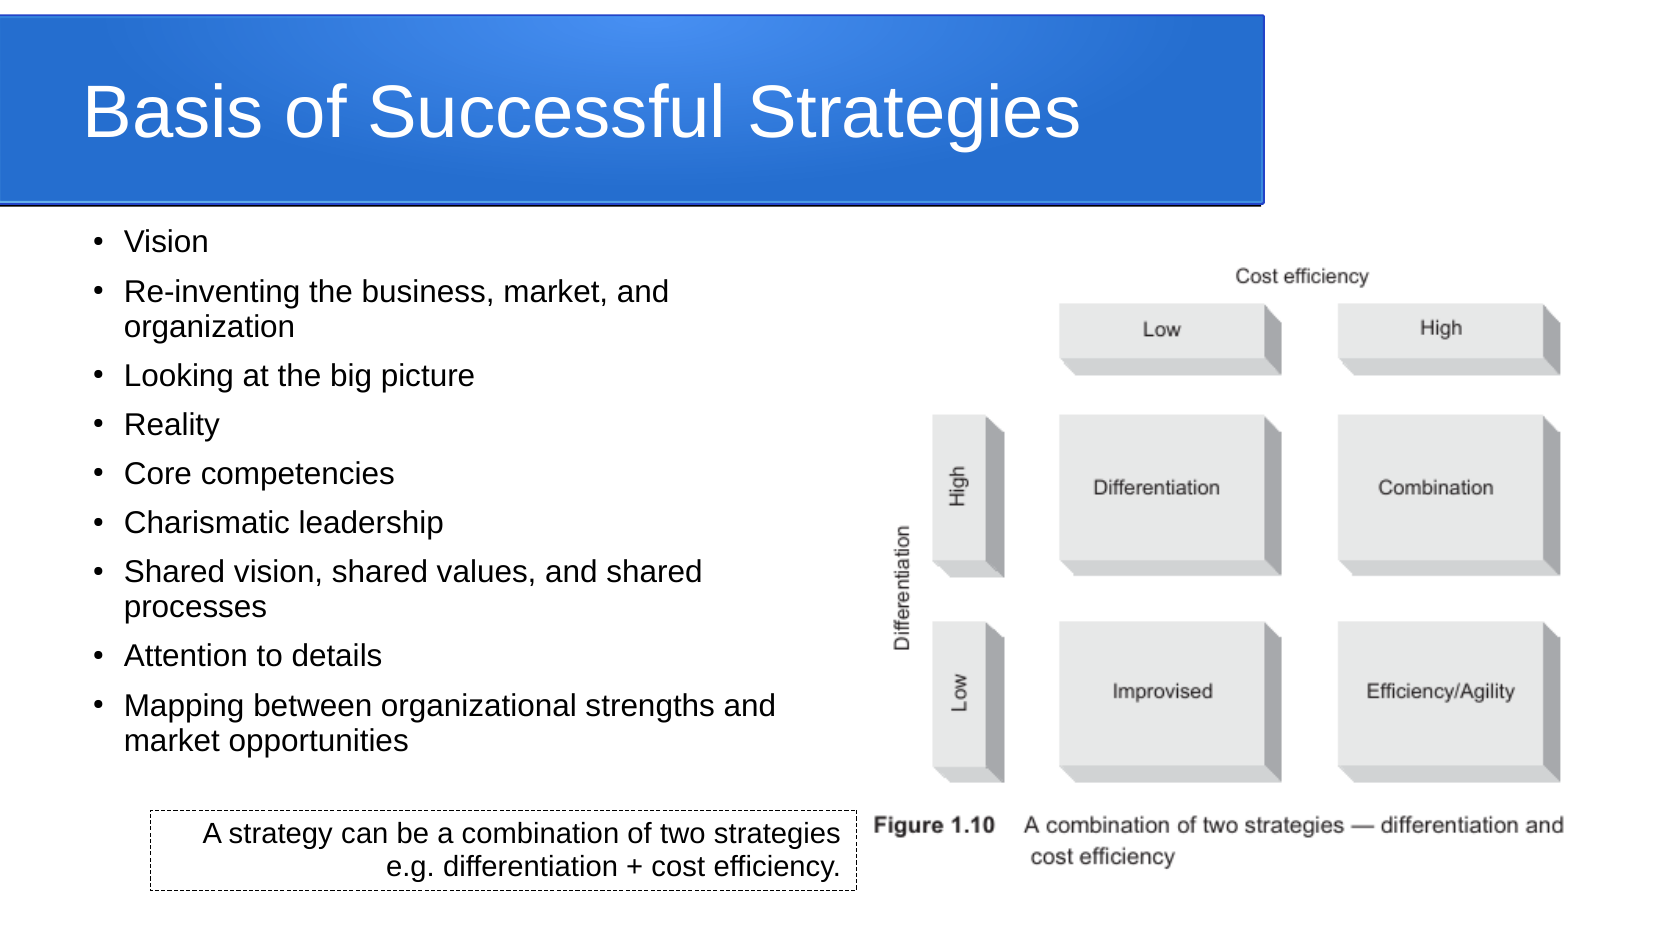

# Basis of Successful Strategies
Vision
Re-inventing the business, market, and organization
Looking at the big picture
Reality
Core competencies
Charismatic leadership
Shared vision, shared values, and shared processes
Attention to details
Mapping between organizational strengths and market opportunities
A strategy can be a combination of two strategies e.g. differentiation + cost efficiency.